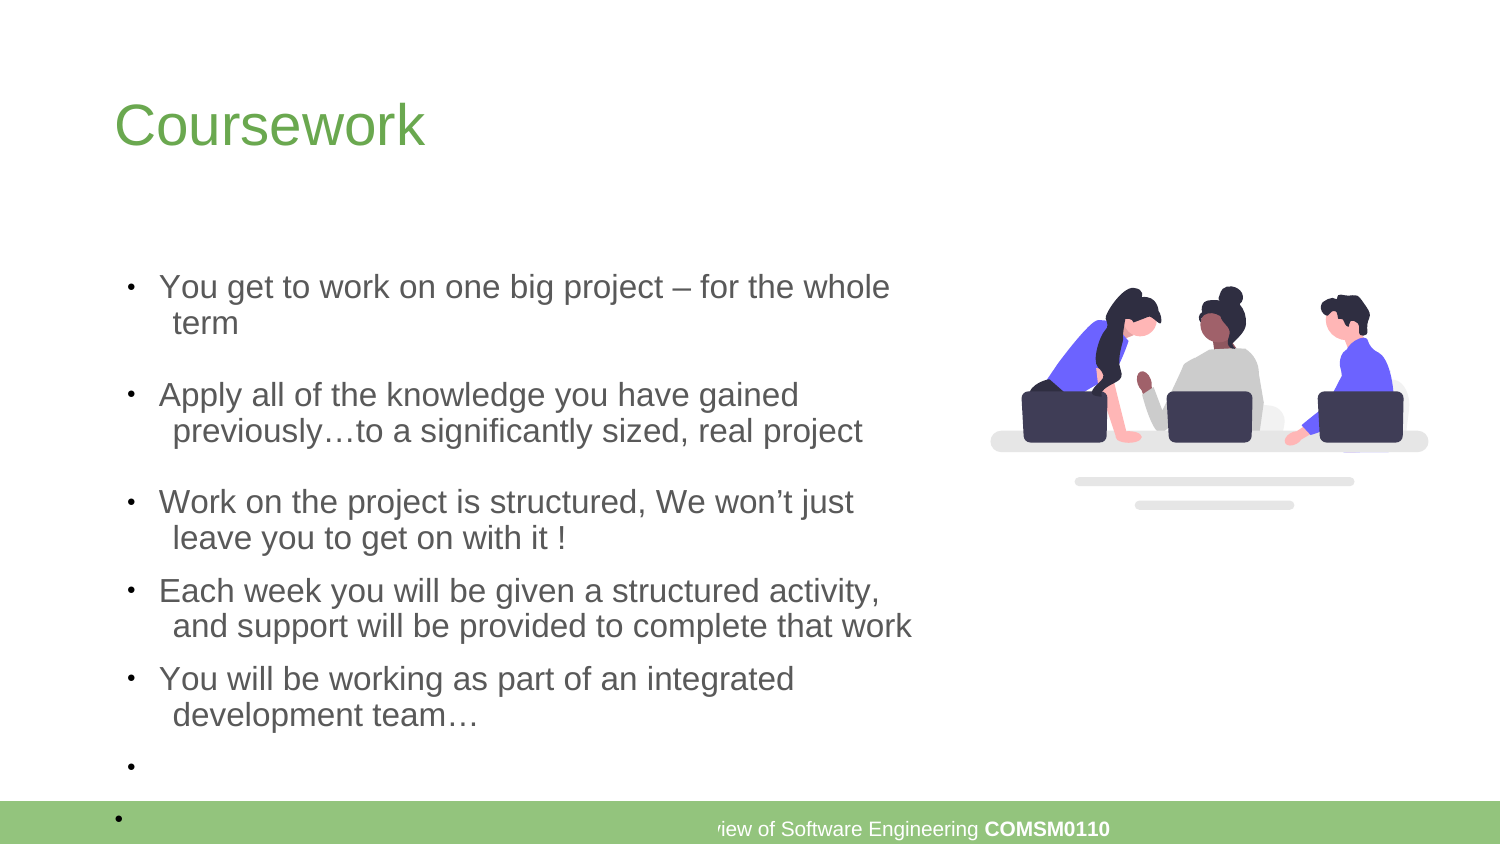

# Coursework
 You get to work on one big project – for the whole term
 Apply all of the knowledge you have gained previously…to a significantly sized, real project
 Work on the project is structured, We won’t just leave you to get on with it !
 Each week you will be given a structured activity, and support will be provided to complete that work
 You will be working as part of an integrated development team…